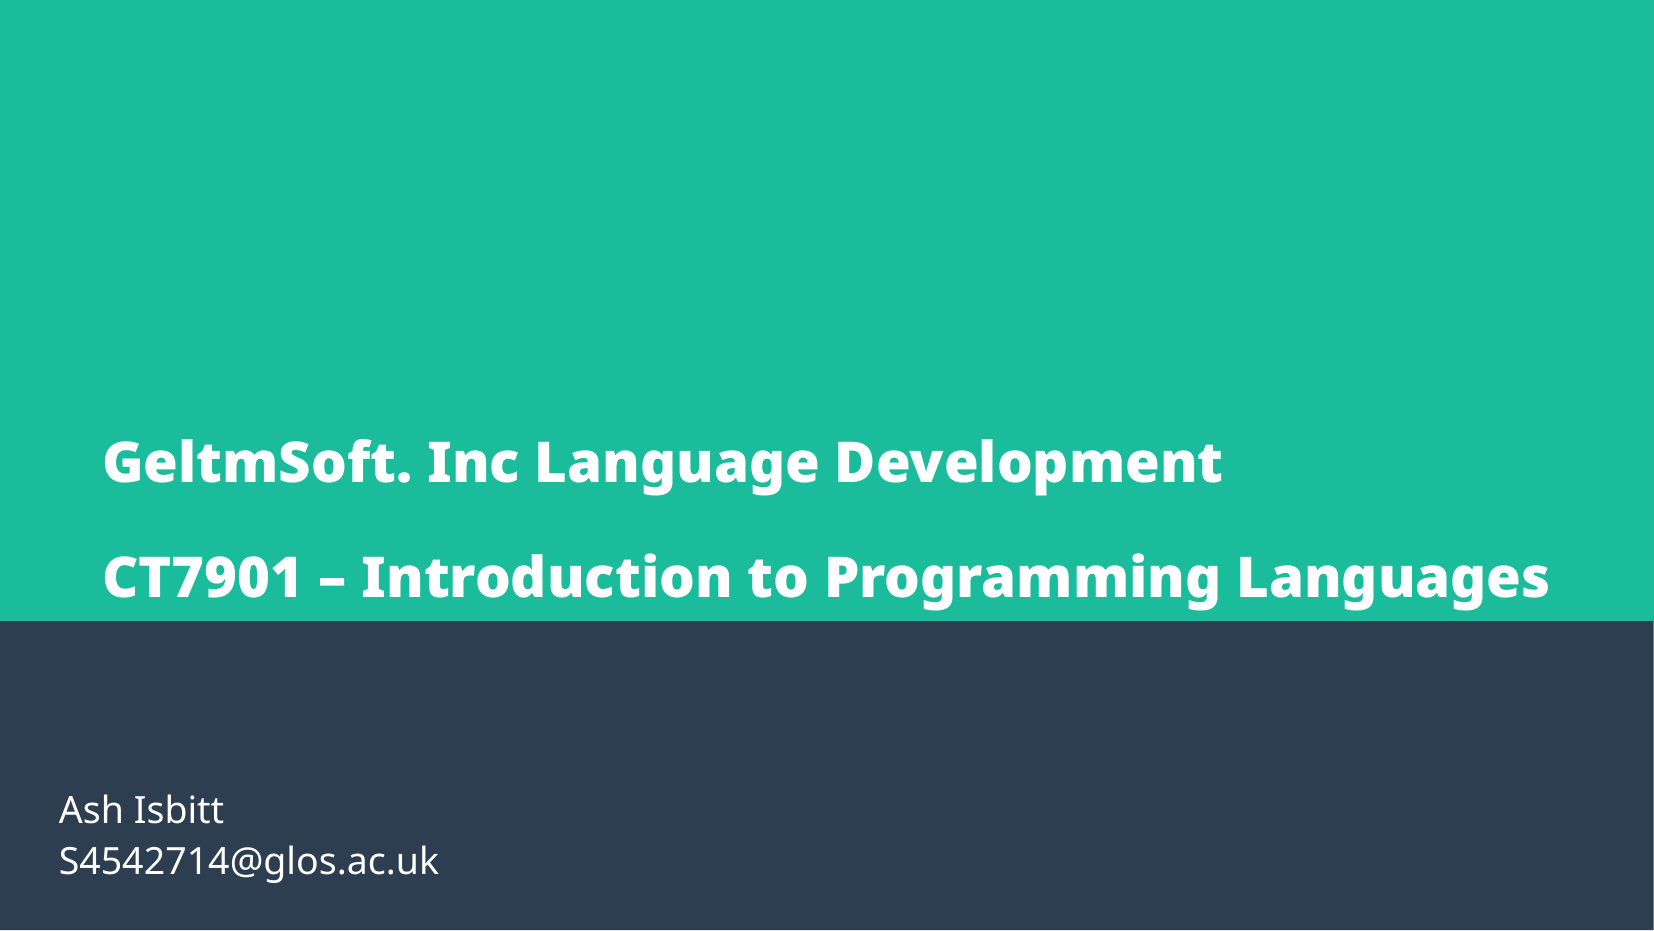

# GeltmSoft. Inc Language Development CT7901 – Introduction to Programming Languages
Ash Isbitt
S4542714@glos.ac.uk